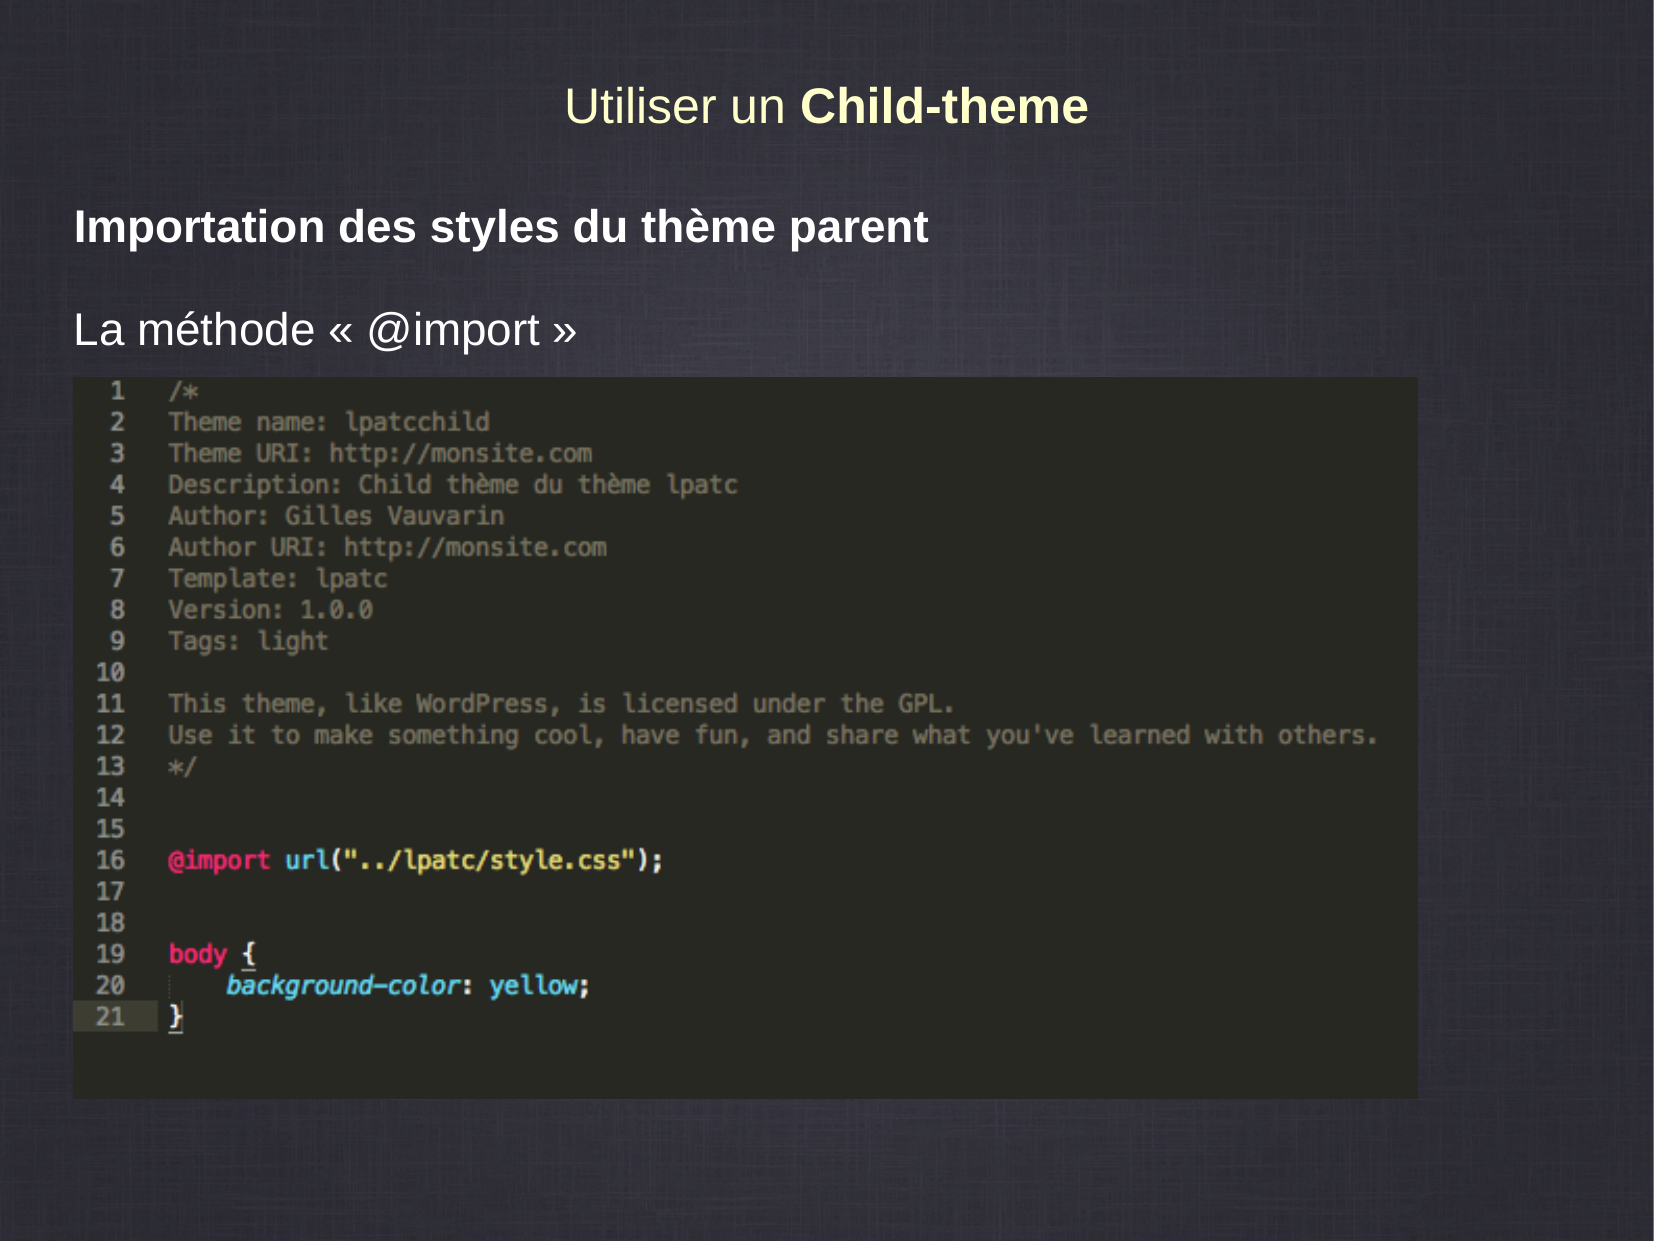

Utiliser un Child-theme
Importation des styles du thème parent
La méthode « @import »